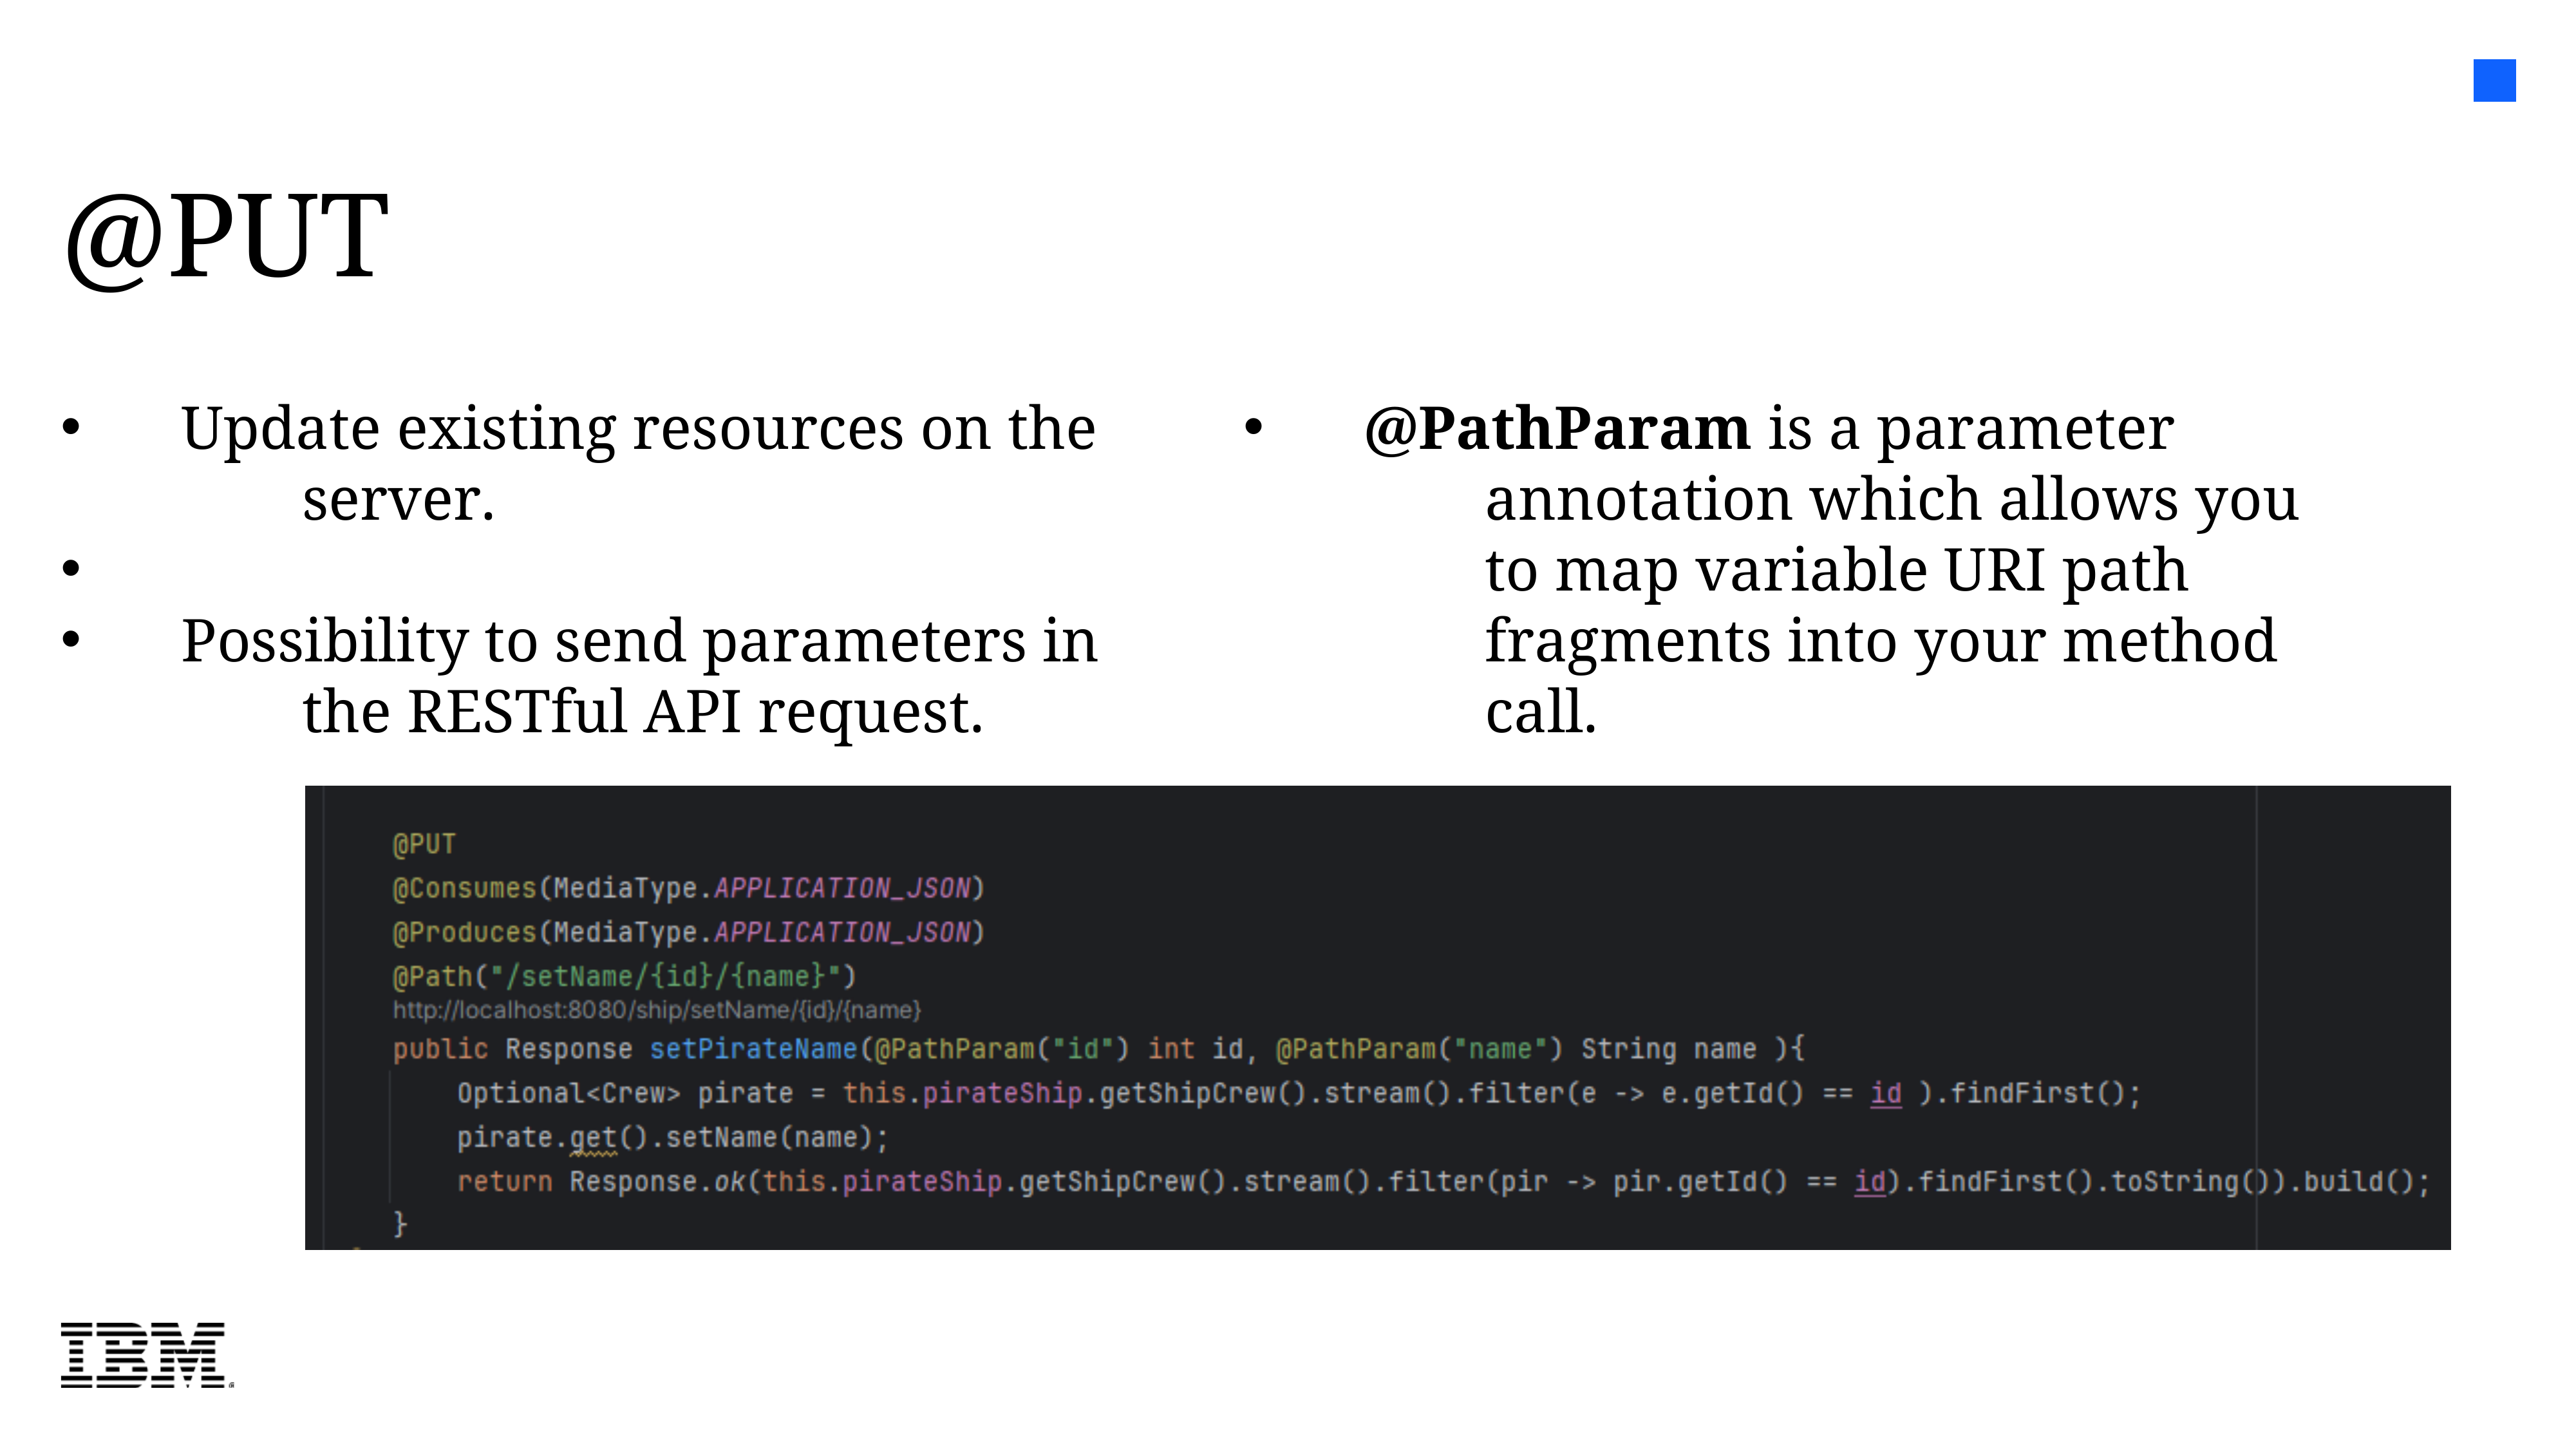

# @PUT
Update existing resources on the server.
Possibility to send parameters in the RESTful API request.
@PathParam is a parameter annotation which allows you to map variable URI path fragments into your method call.